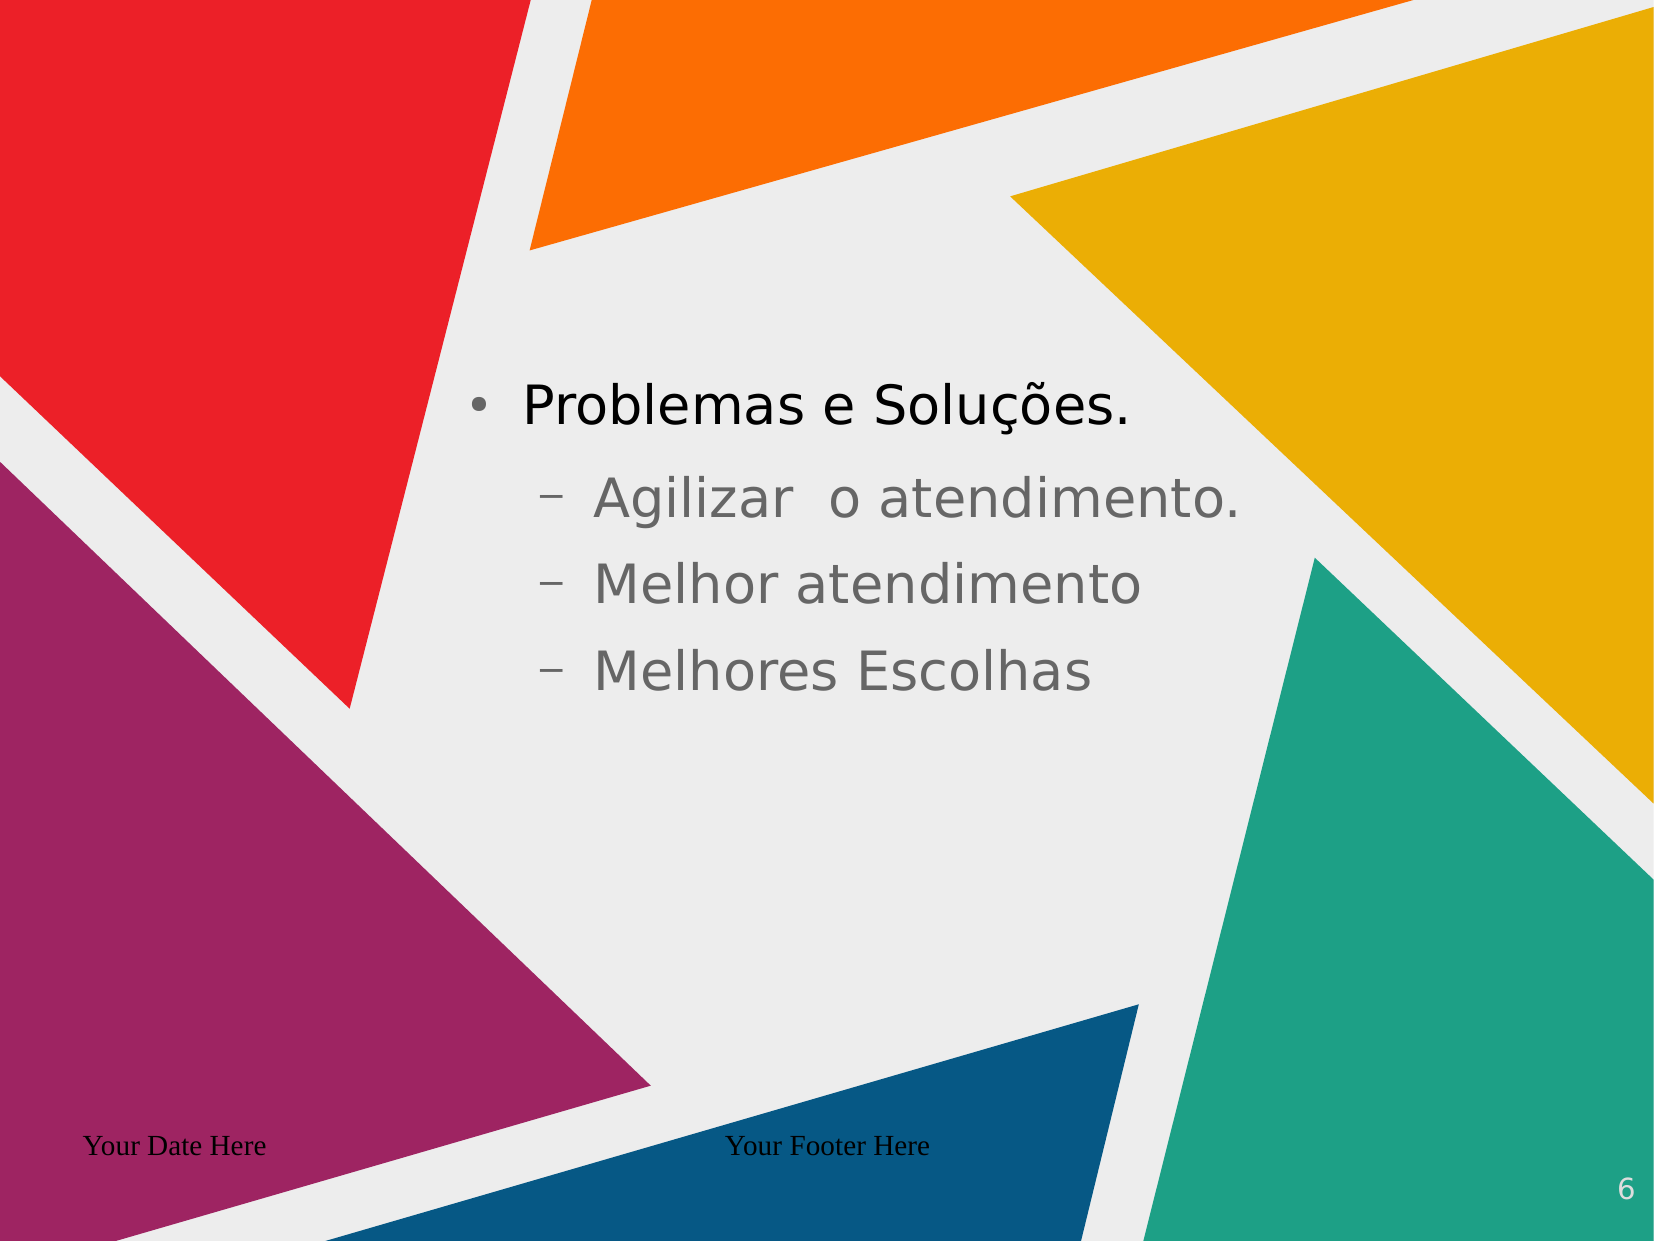

# Problemas e Soluções.
Agilizar o atendimento.
Melhor atendimento
Melhores Escolhas
Your Date Here
Your Footer Here
6